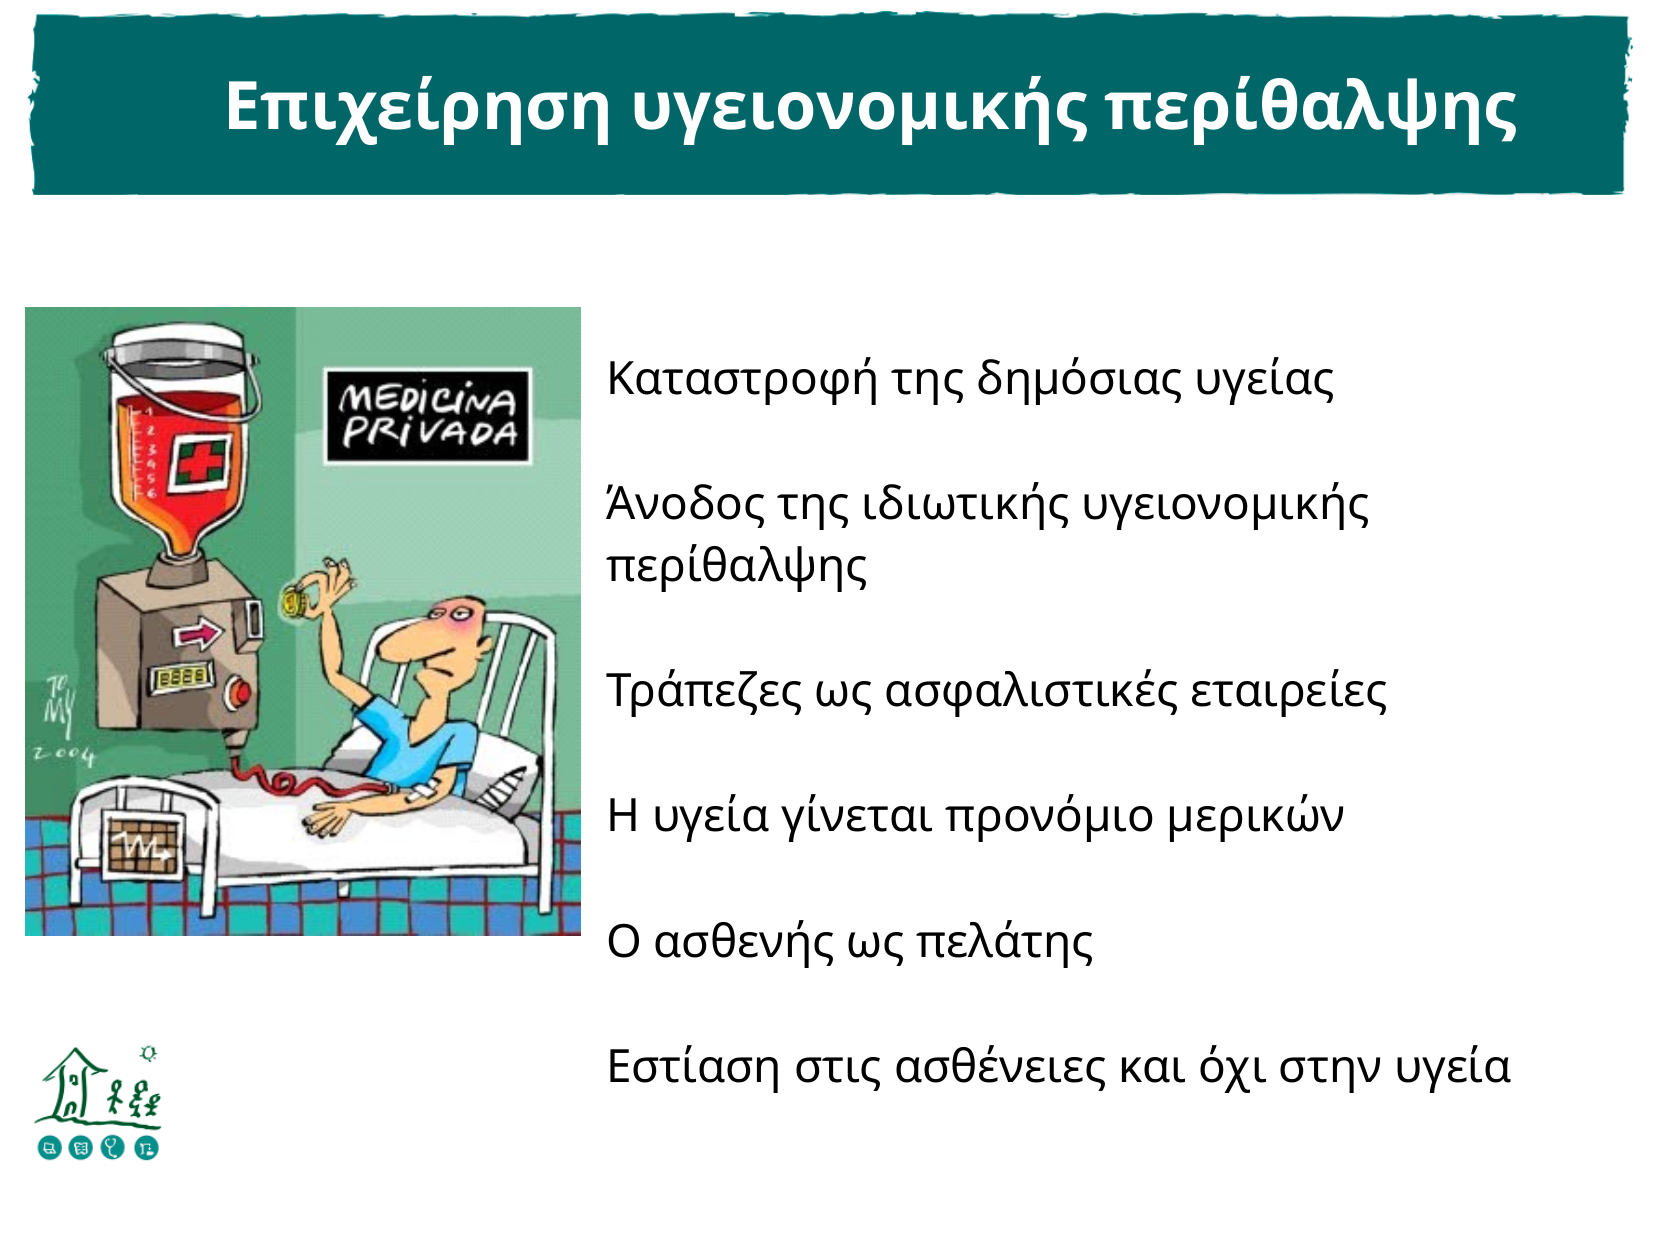

# Επιχείρηση υγειονομικής περίθαλψης
Καταστροφή της δημόσιας υγείας
Άνοδος της ιδιωτικής υγειονομικής περίθαλψης
Τράπεζες ως ασφαλιστικές εταιρείες
Η υγεία γίνεται προνόμιο μερικών
Ο ασθενής ως πελάτης
Εστίαση στις ασθένειες και όχι στην υγεία